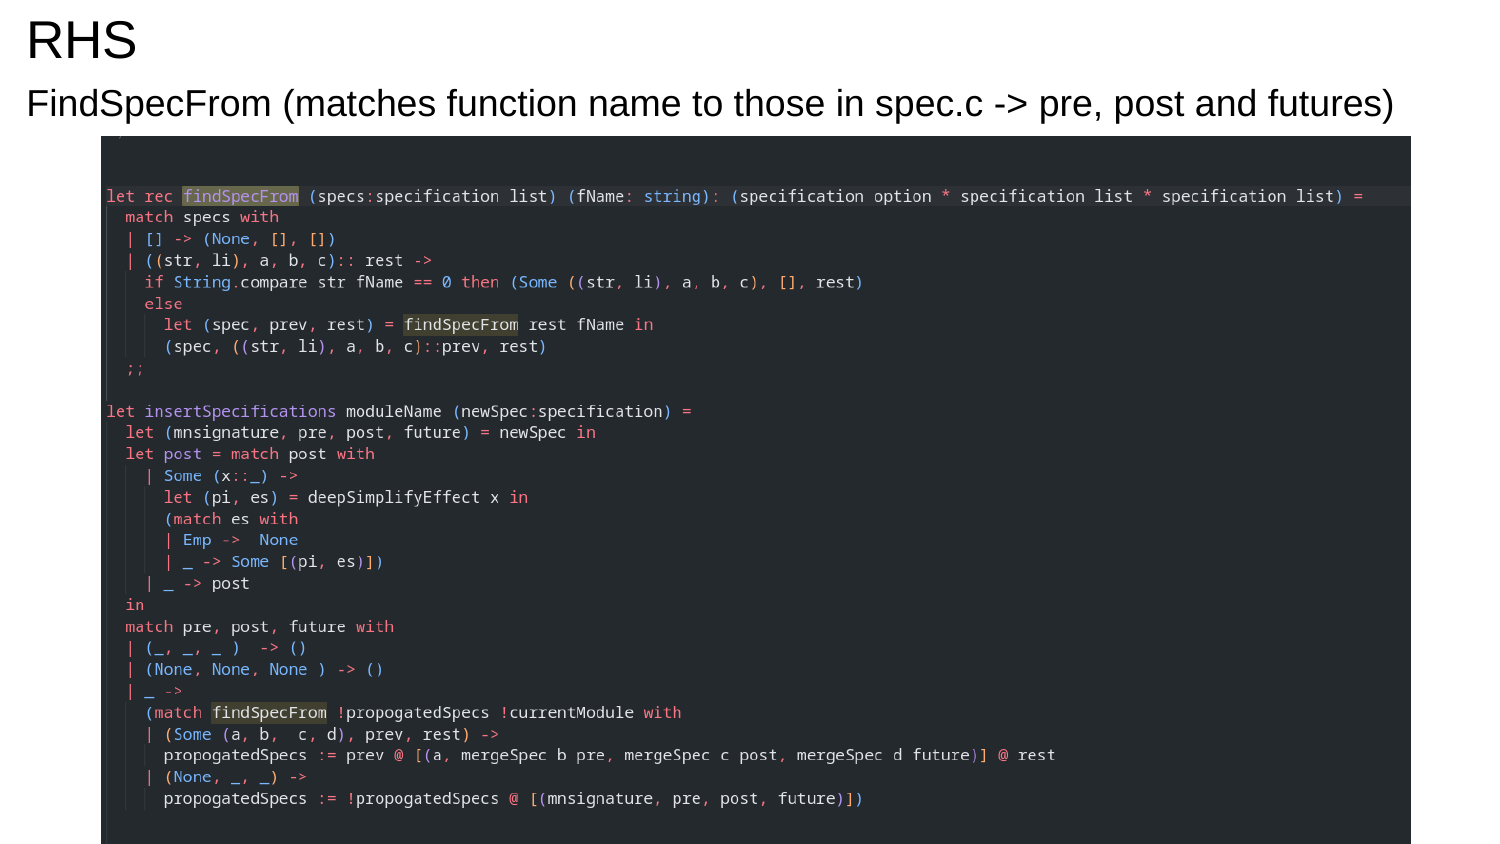

# RHS
FindSpecFrom (matches function name to those in spec.c -> pre, post and futures)